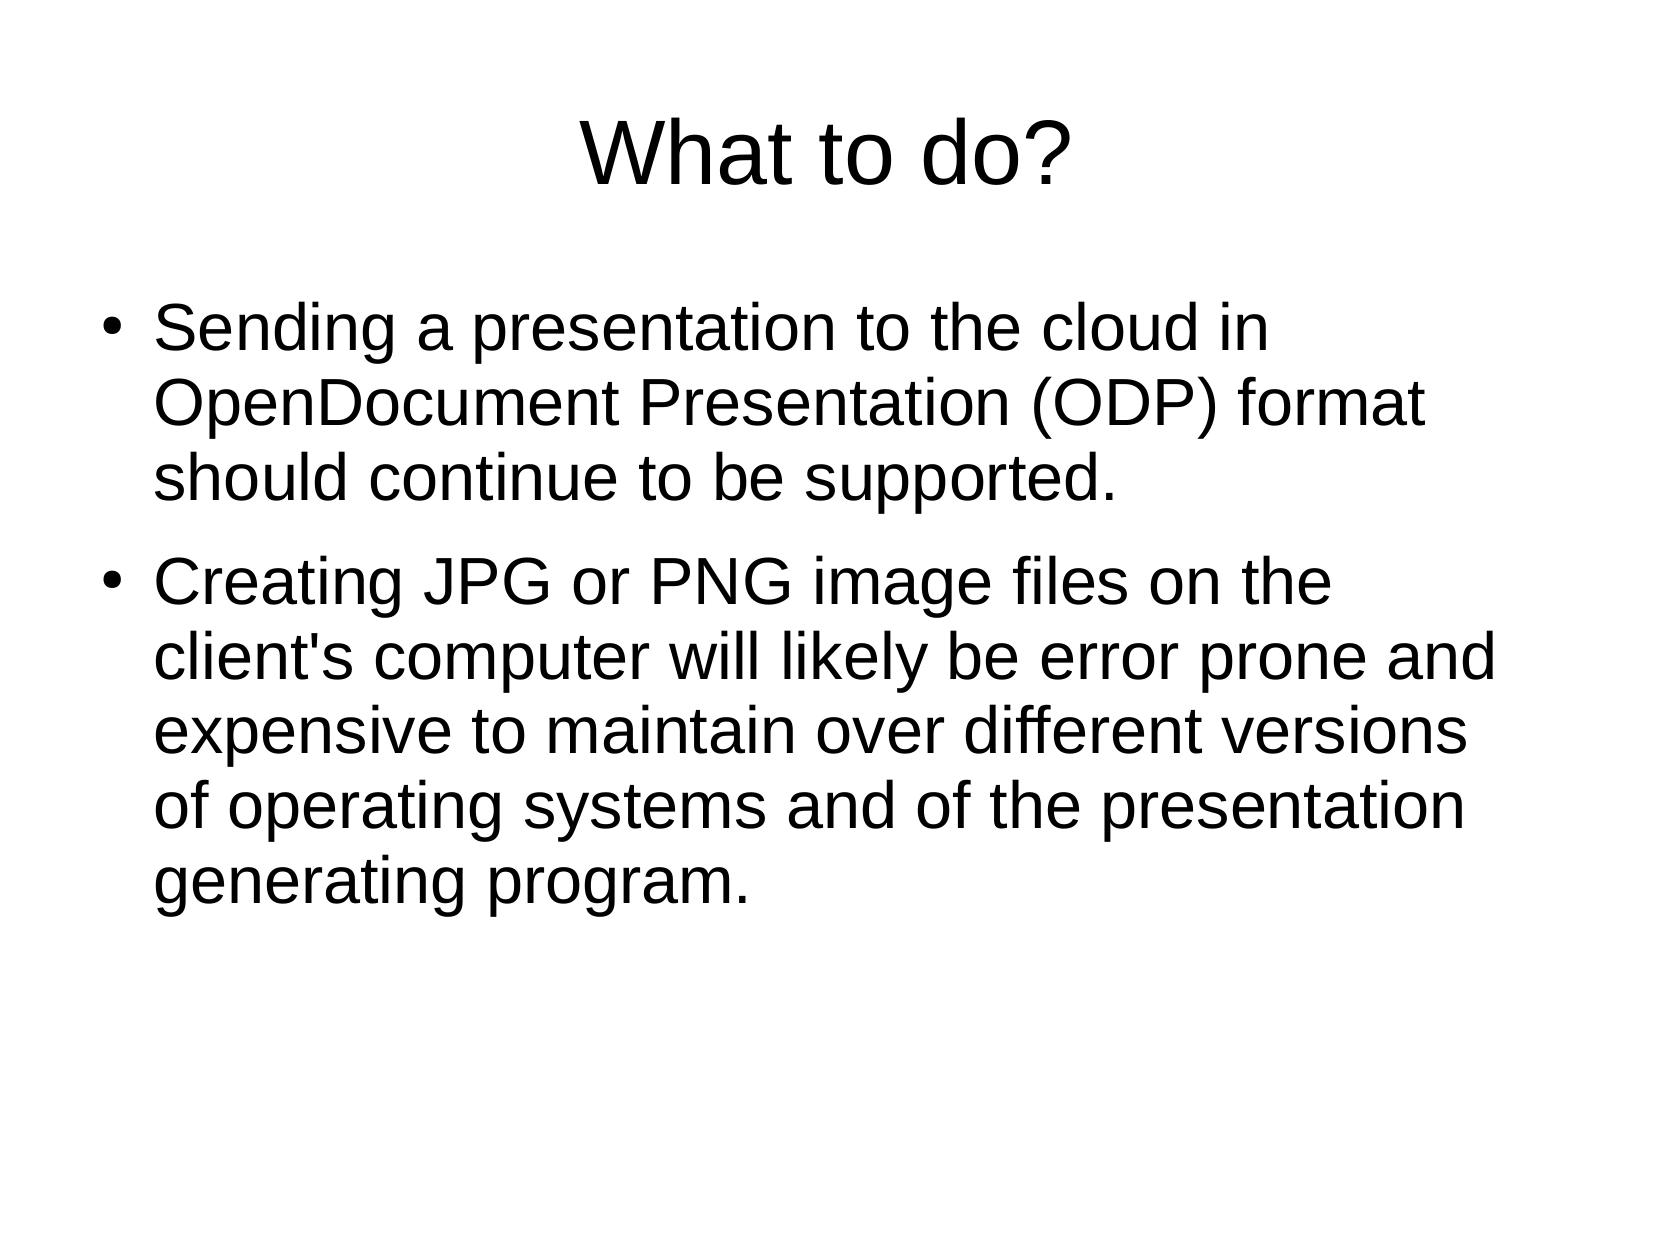

# What to do?
Sending a presentation to the cloud in OpenDocument Presentation (ODP) format should continue to be supported.
Creating JPG or PNG image files on the client's computer will likely be error prone and expensive to maintain over different versions of operating systems and of the presentation generating program.